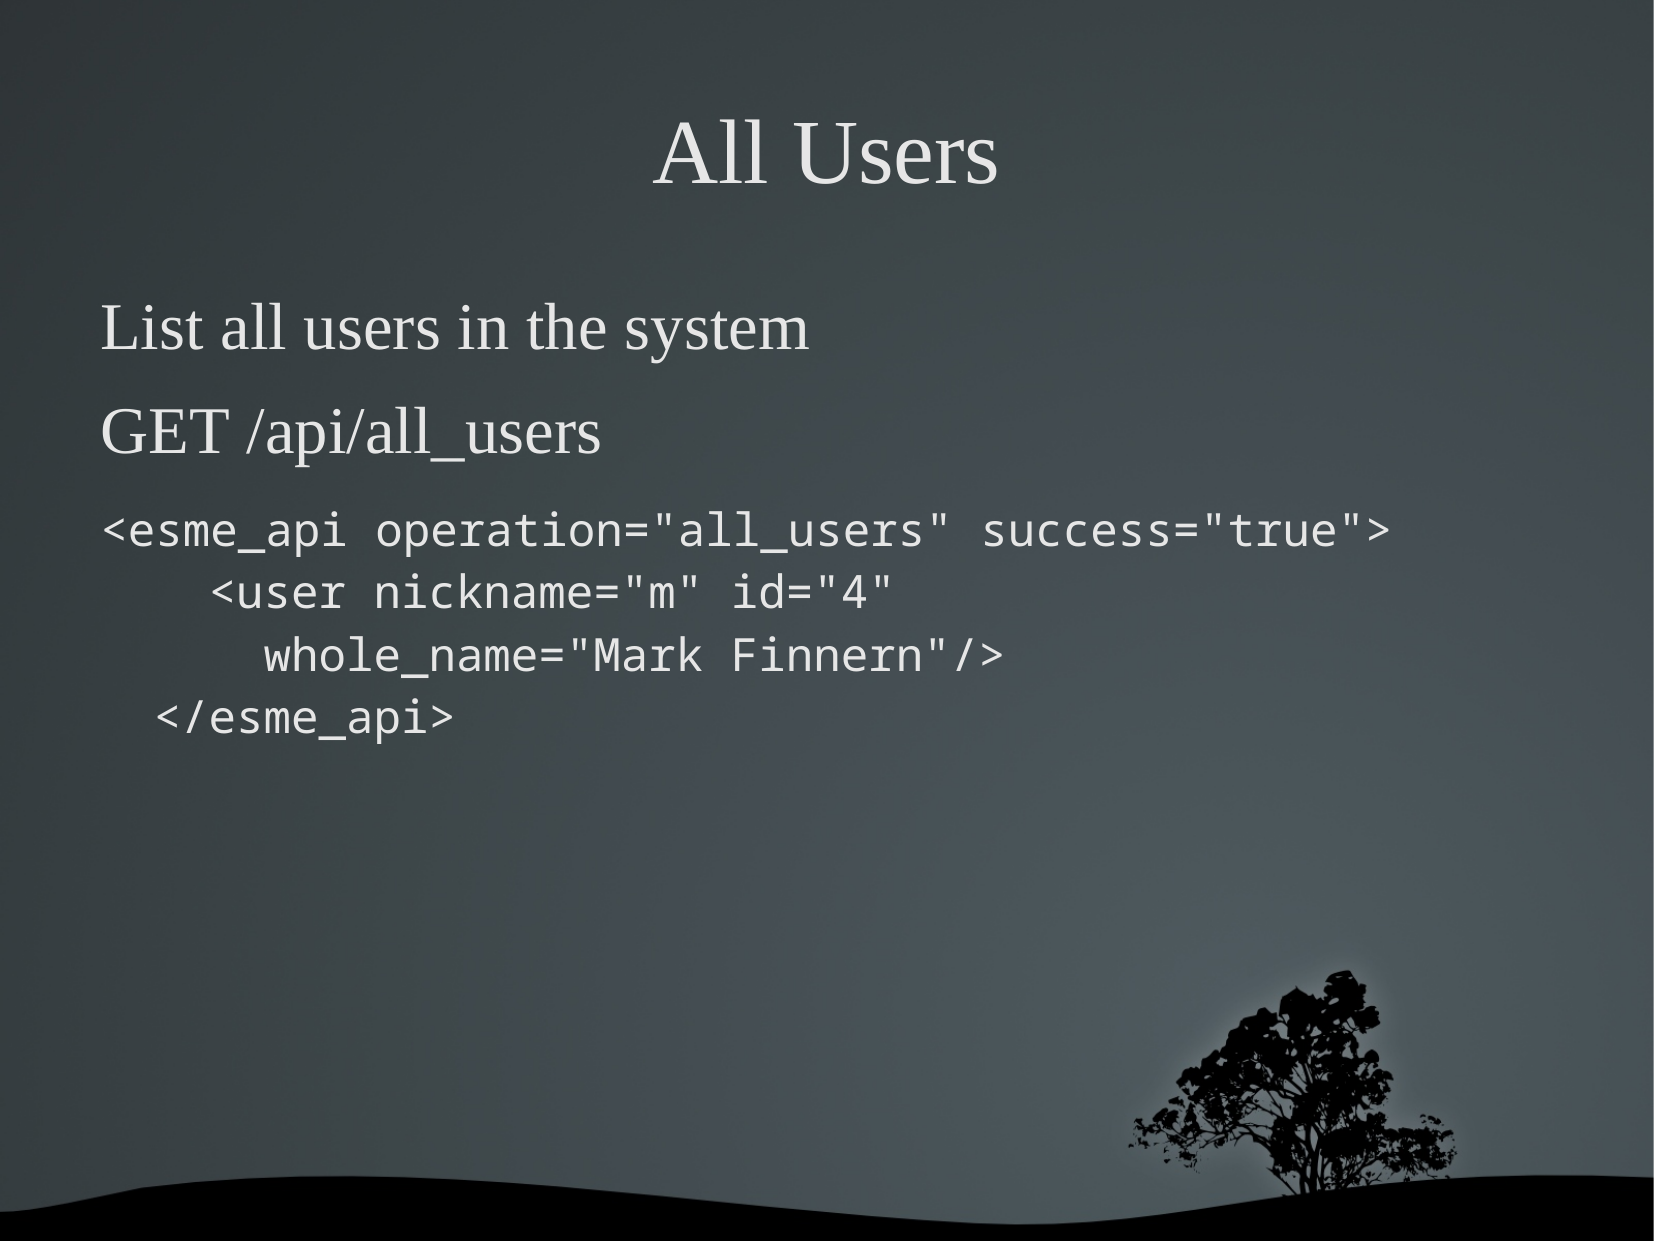

# All Users
List all users in the system
GET /api/all_users
<esme_api operation="all_users" success="true">
 <user nickname="m" id="4"
 whole_name="Mark Finnern"/>
</esme_api>